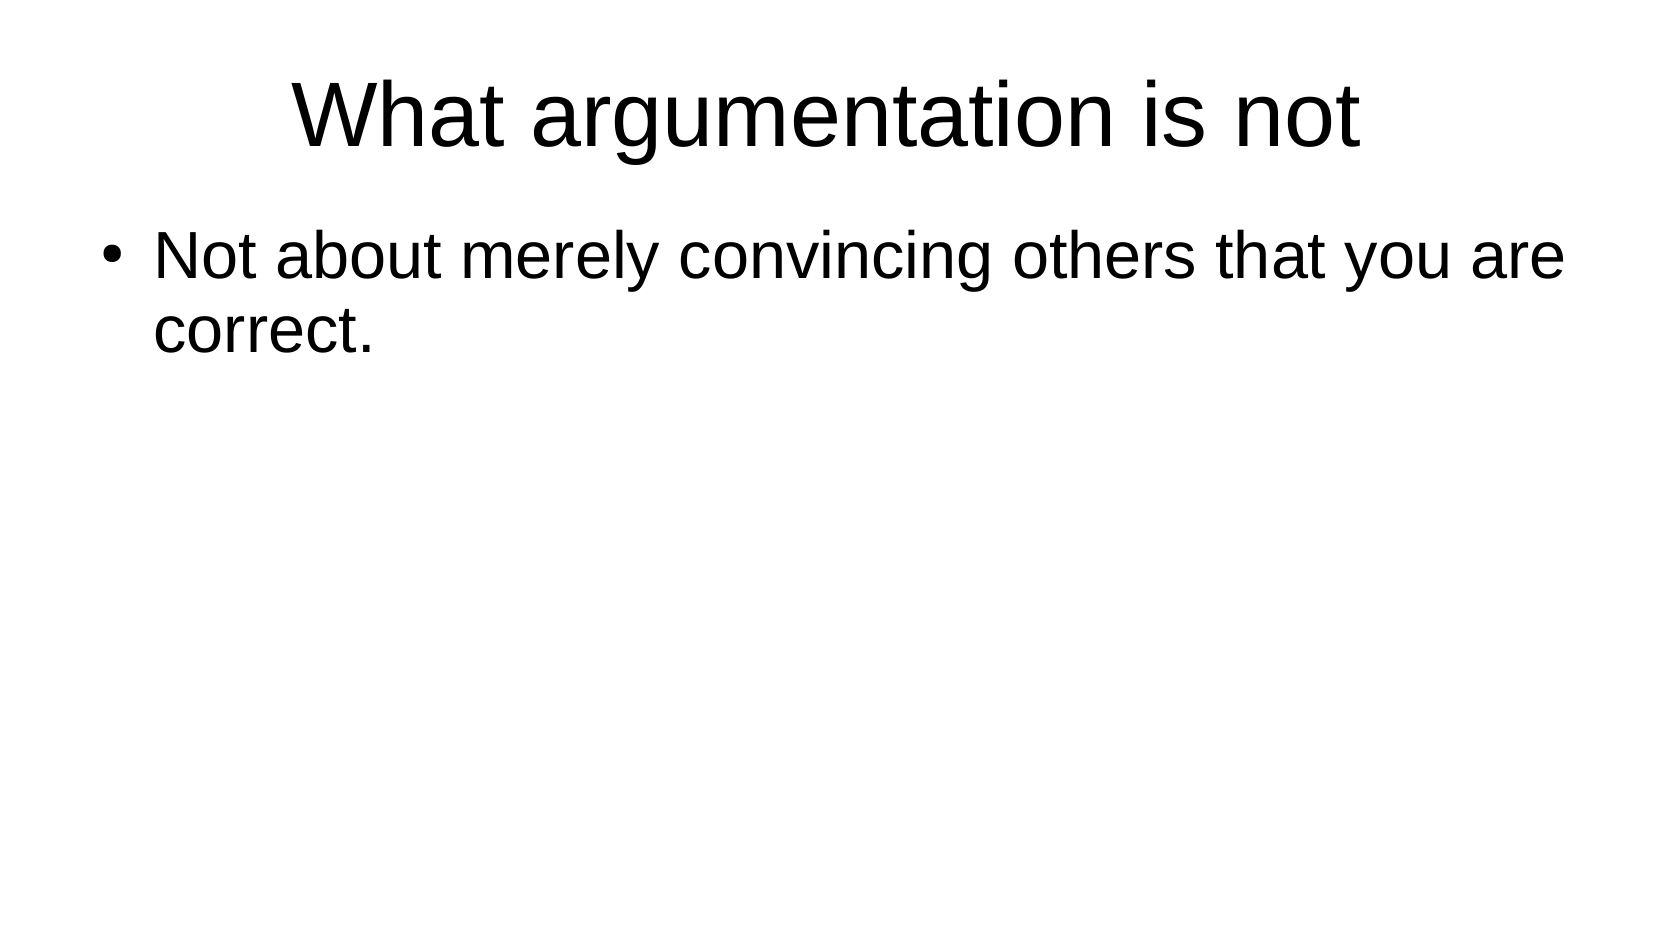

# What argumentation is not
Not about merely convincing others that you are correct.